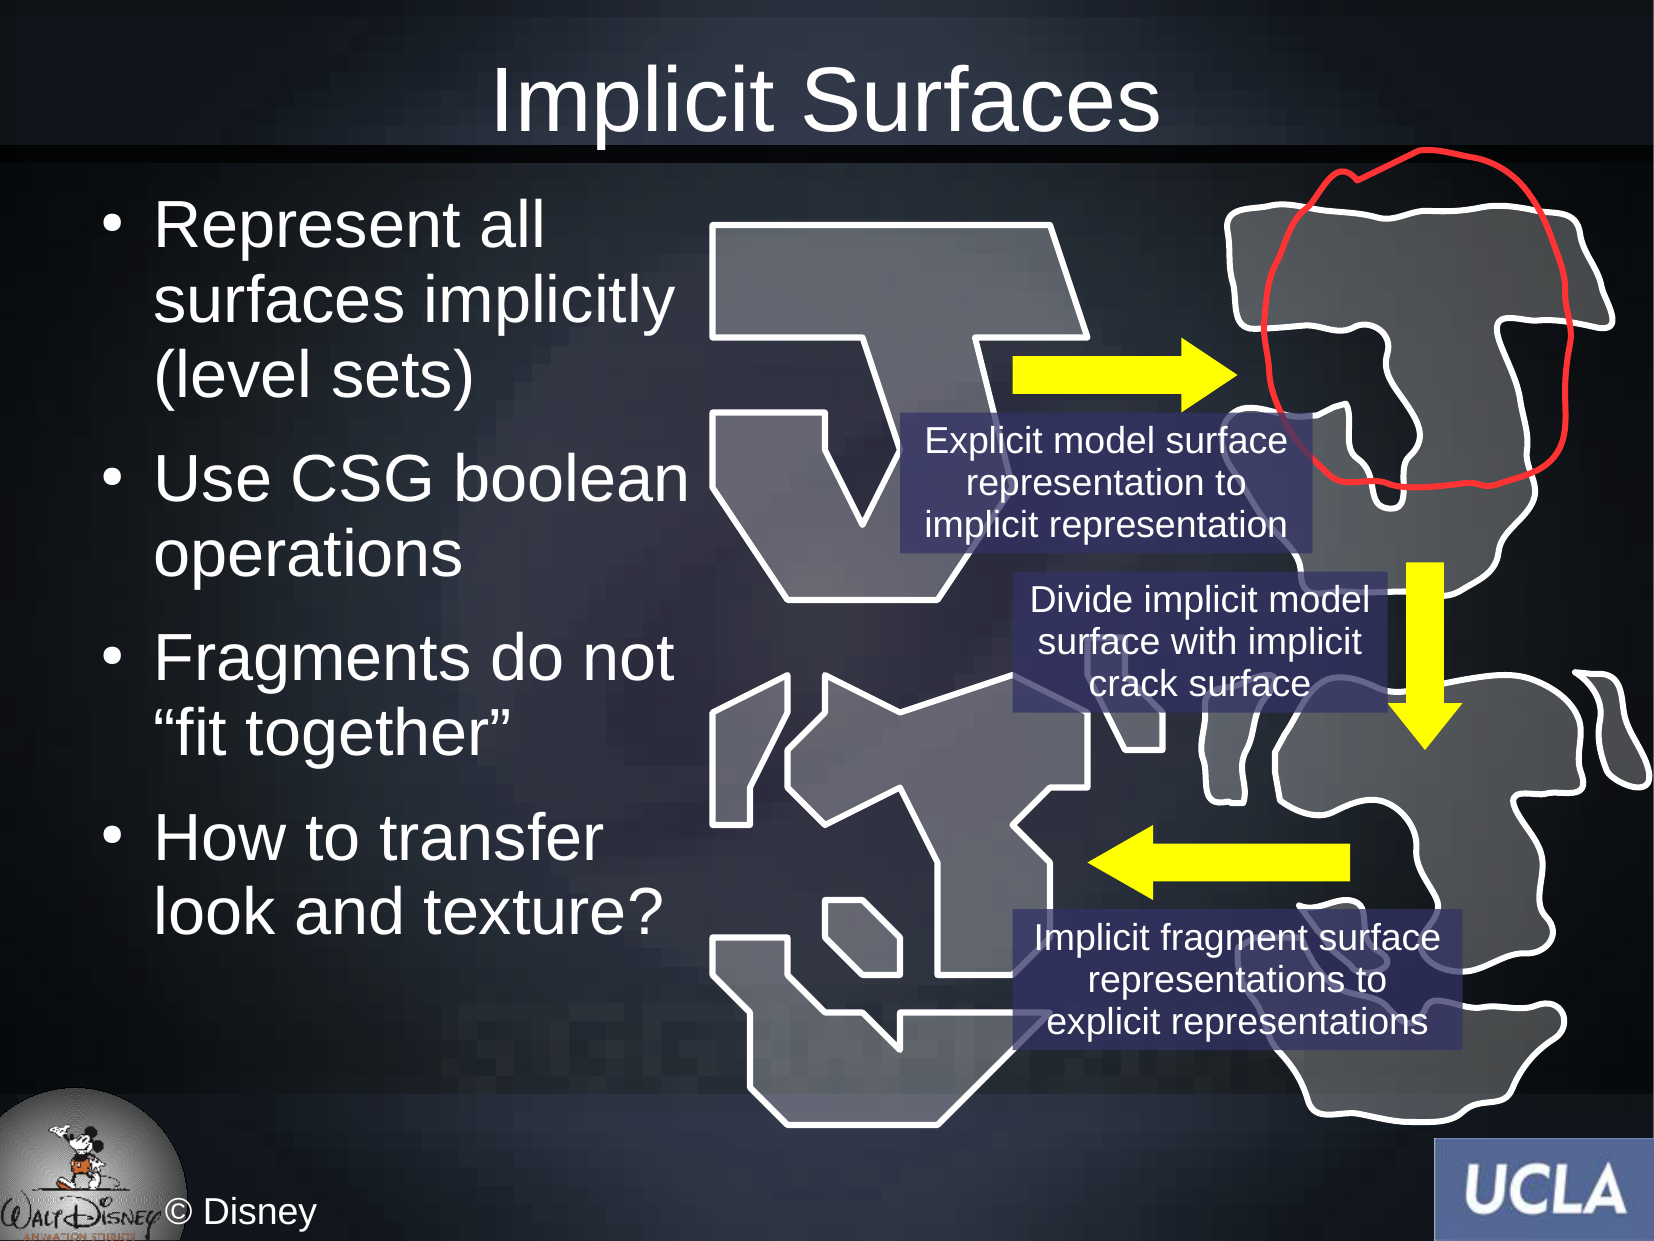

# Implicit Surfaces
Represent all surfaces implicitly (level sets)
Use CSG boolean operations
Fragments do not “fit together”
How to transfer look and texture?
Explicit model surface representation to implicit representation
Divide implicit model surface with implicit crack surface
Implicit fragment surface representations to explicit representations